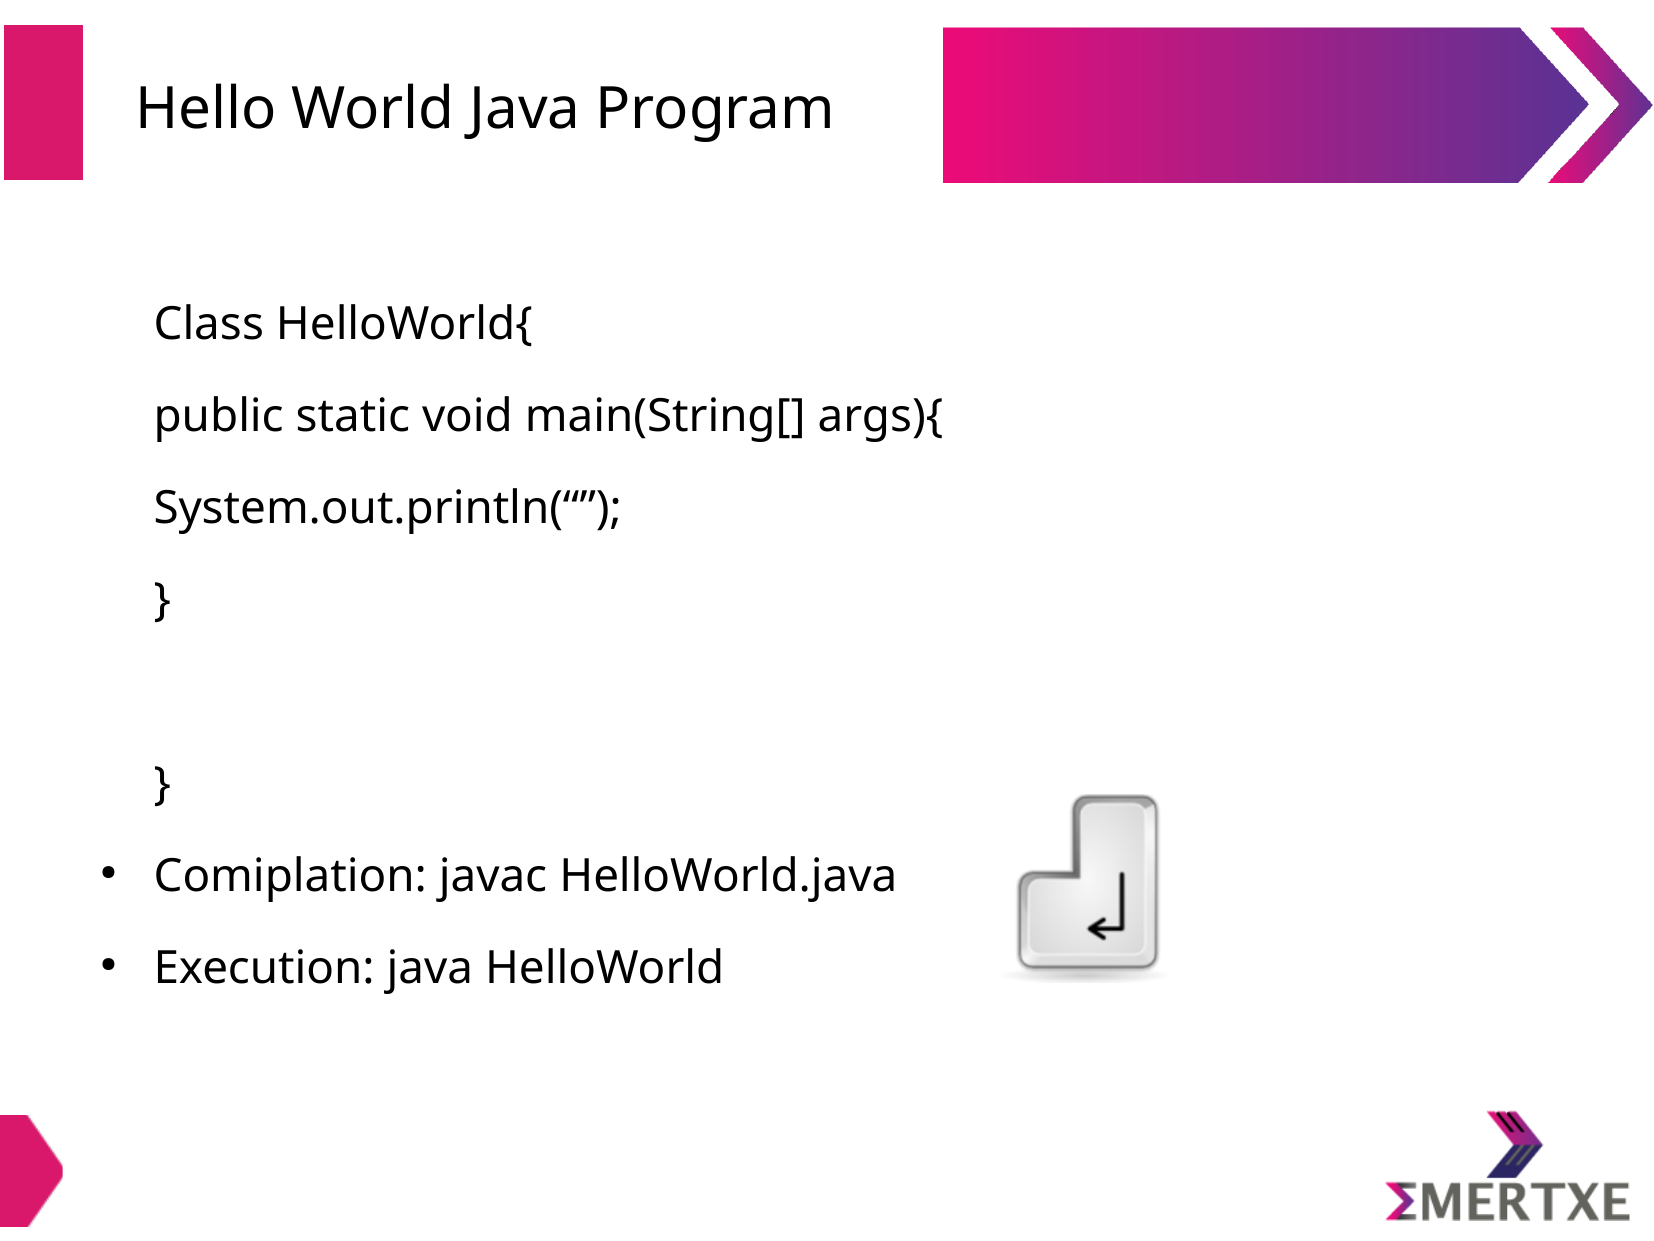

# Hello World Java Program
Class HelloWorld{
public static void main(String[] args){
System.out.println(“”);
}
}
Comiplation: javac HelloWorld.java
Execution: java HelloWorld